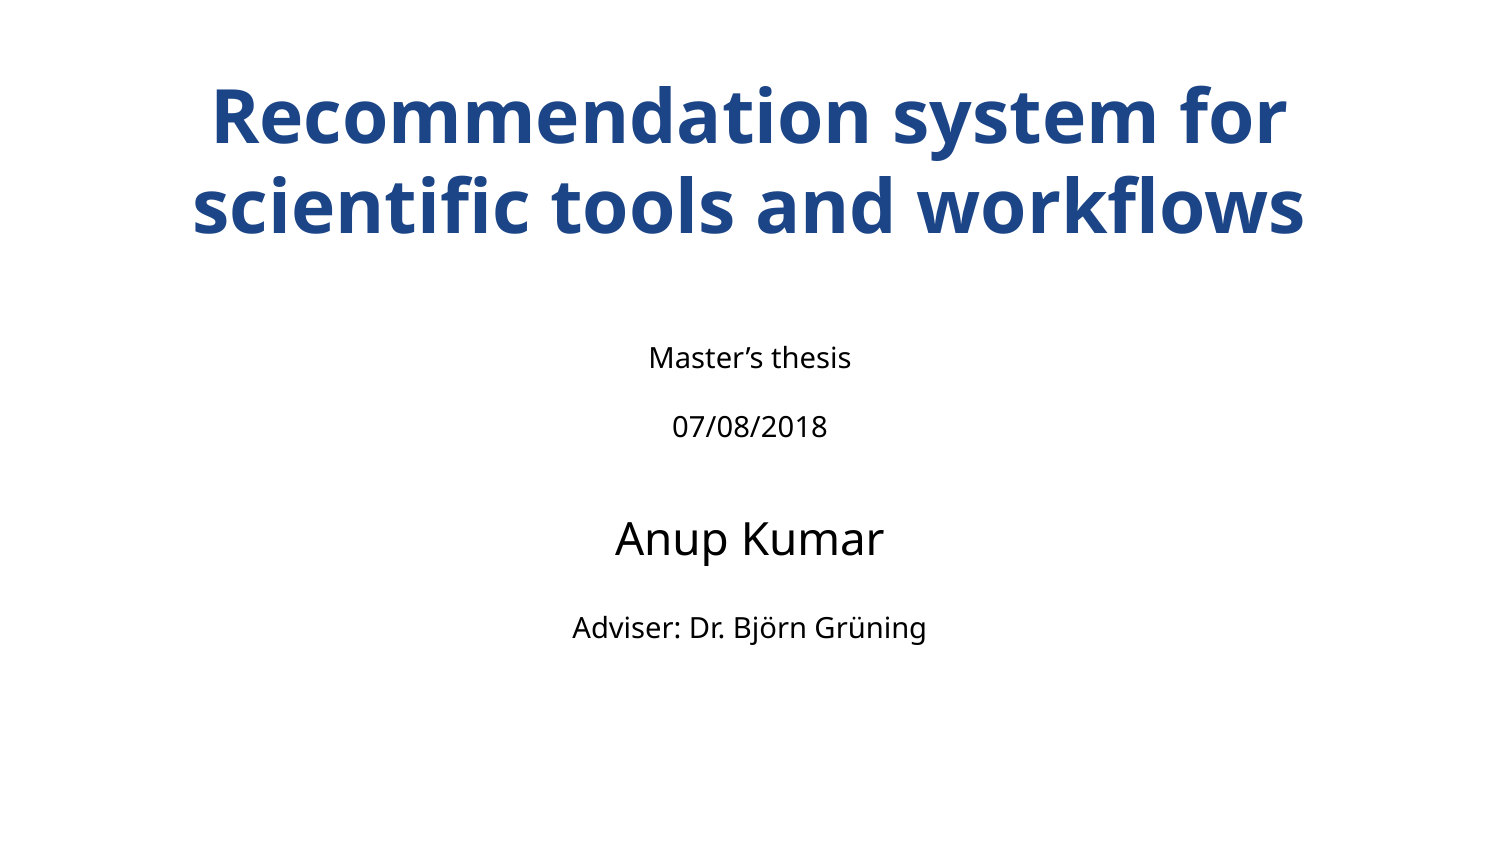

# Recommendation system for scientific tools and workflows Master’s thesis 07/08/2018
Anup Kumar
Adviser: Dr. Björn Grüning